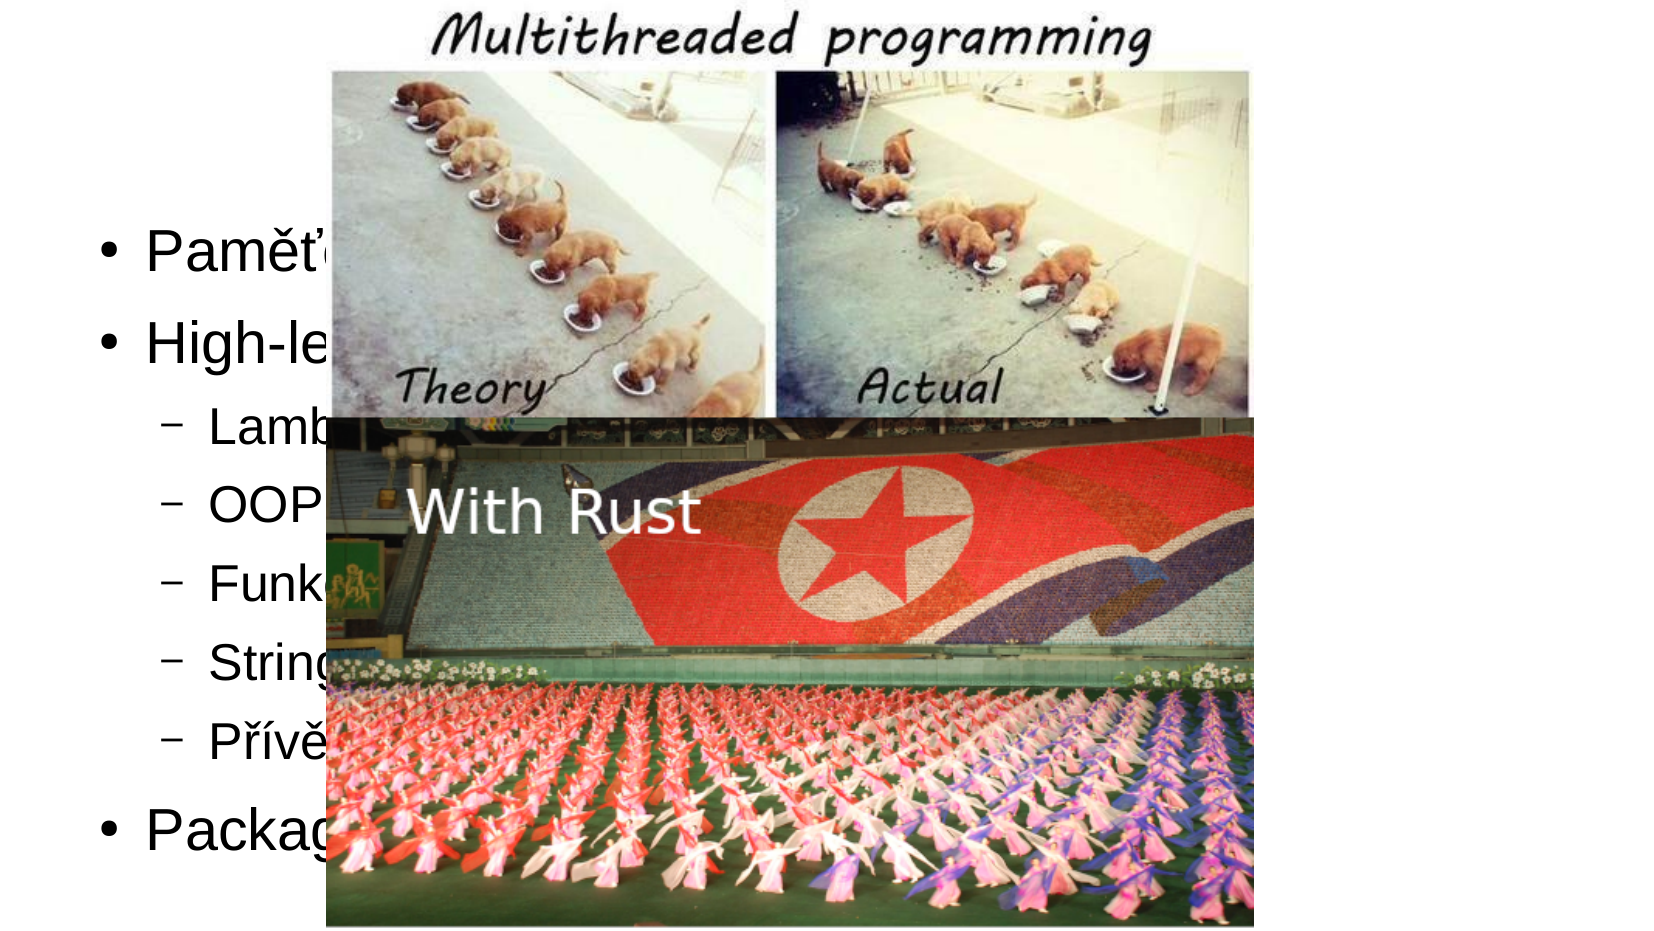

# Je to high-level jazyk
Paměťově bezpečný
High-level featury
Lambda
OOP
Funkcionální styl
String 🦄
Přívětivá stdlib
Package Manager